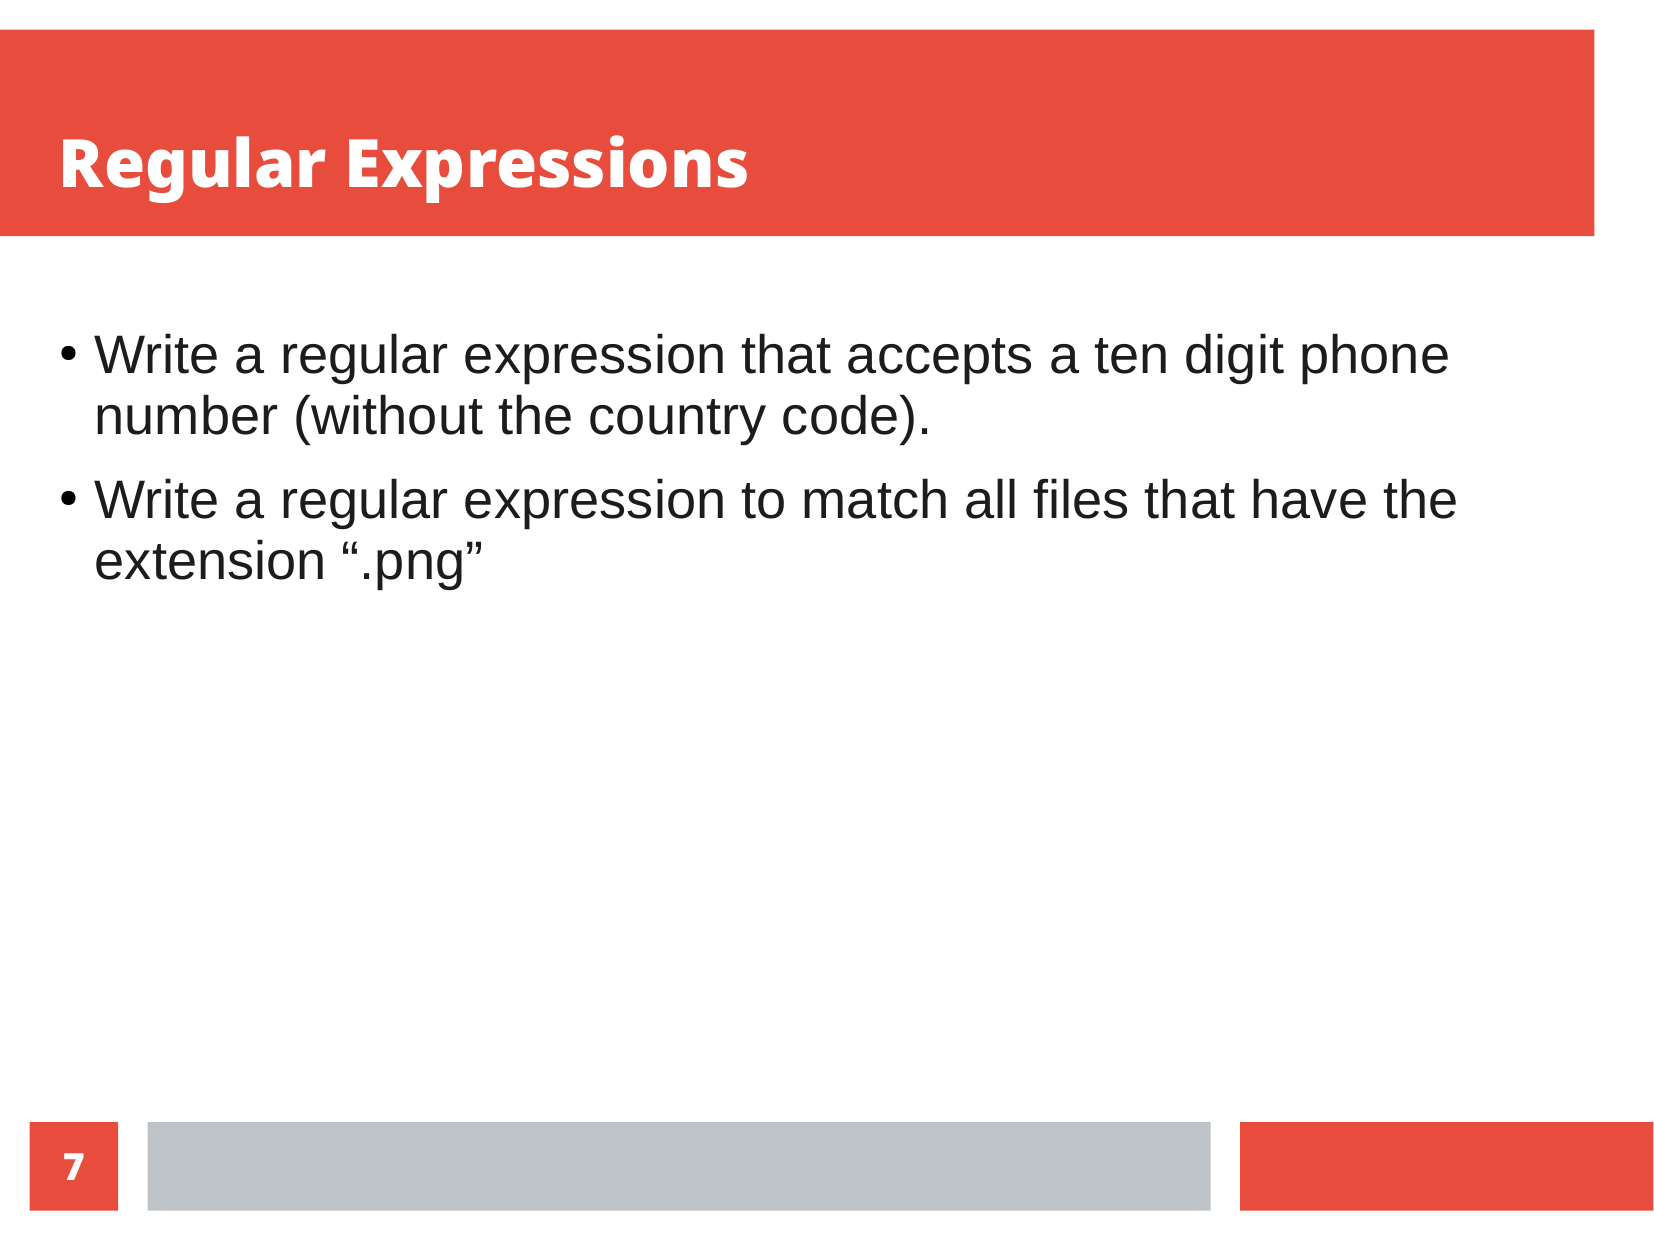

# Regular Expressions
Write a regular expression that accepts a ten digit phone number (without the country code).
Write a regular expression to match all files that have the extension “.png”
7